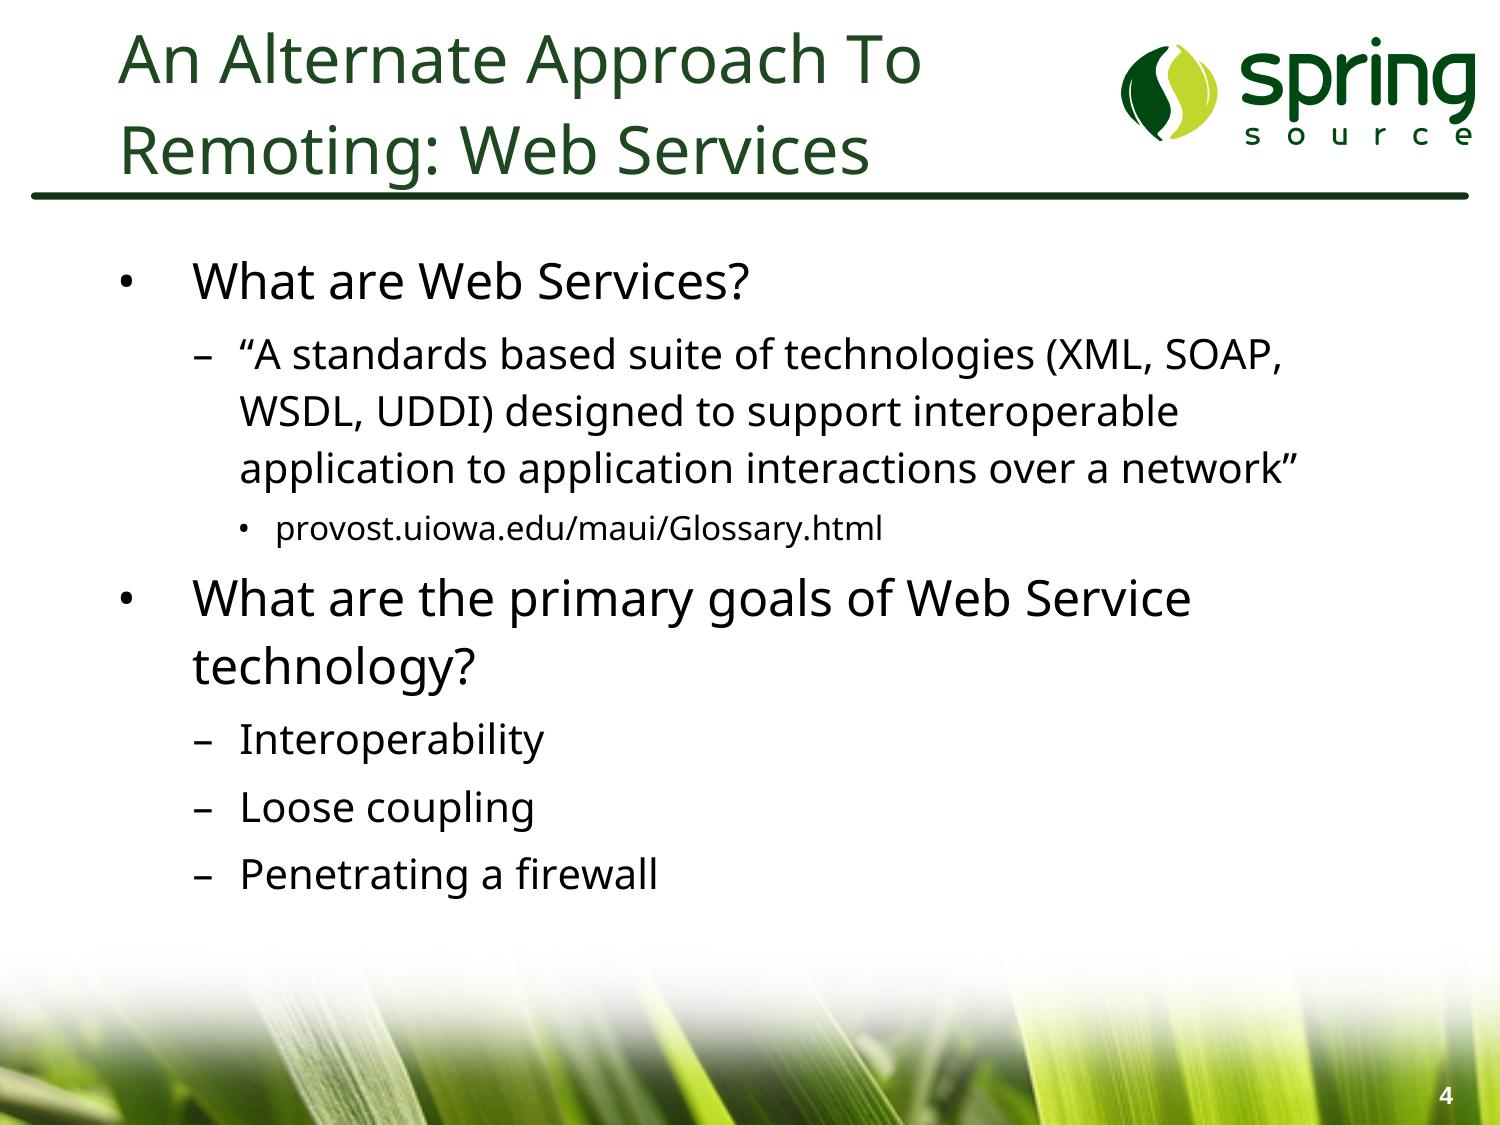

An Alternate Approach To Remoting: Web Services
# What are Web Services?
“A standards based suite of technologies (XML, SOAP, WSDL, UDDI) designed to support interoperable application to application interactions over a network”
provost.uiowa.edu/maui/Glossary.html
What are the primary goals of Web Service technology?
Interoperability
Loose coupling
Penetrating a firewall